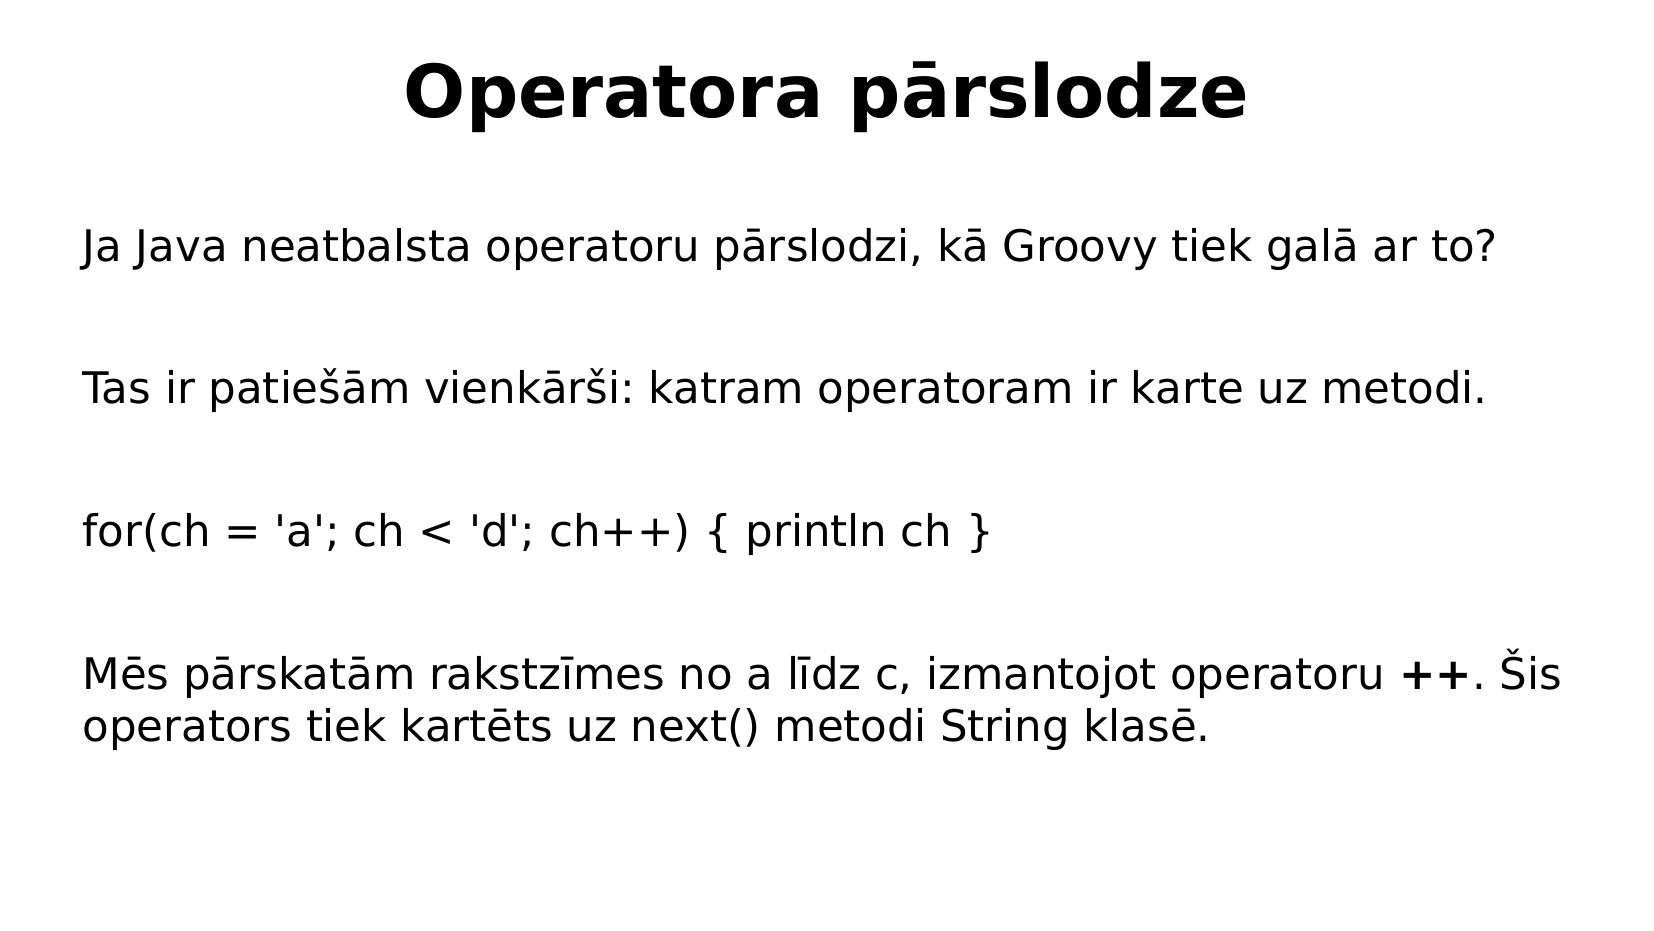

# Operatora pārslodze
Ja Java neatbalsta operatoru pārslodzi, kā Groovy tiek galā ar to?
Tas ir patiešām vienkārši: katram operatoram ir karte uz metodi.
for(ch = 'a'; ch < 'd'; ch++) { println ch }
Mēs pārskatām rakstzīmes no a līdz c, izmantojot operatoru ++. Šis operators tiek kartēts uz next() metodi String klasē.